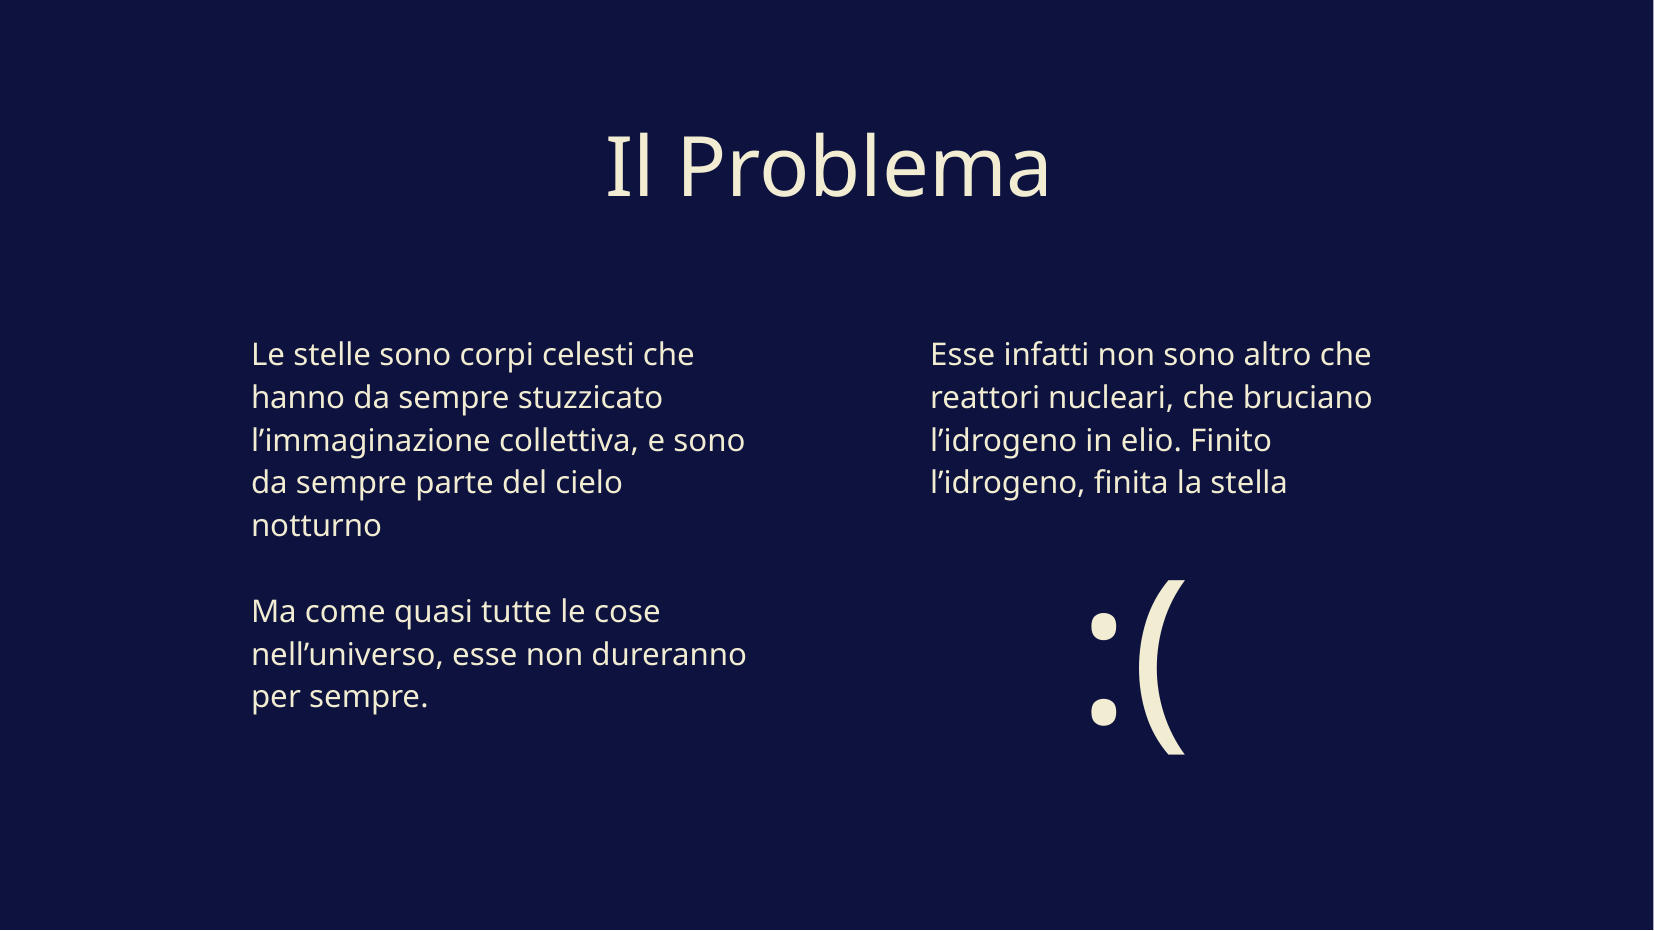

# Il Problema
Le stelle sono corpi celesti che hanno da sempre stuzzicato l’immaginazione collettiva, e sono da sempre parte del cielo notturno
Ma come quasi tutte le cose nell’universo, esse non dureranno per sempre.
Esse infatti non sono altro che reattori nucleari, che bruciano l’idrogeno in elio. Finito l’idrogeno, finita la stella
:(